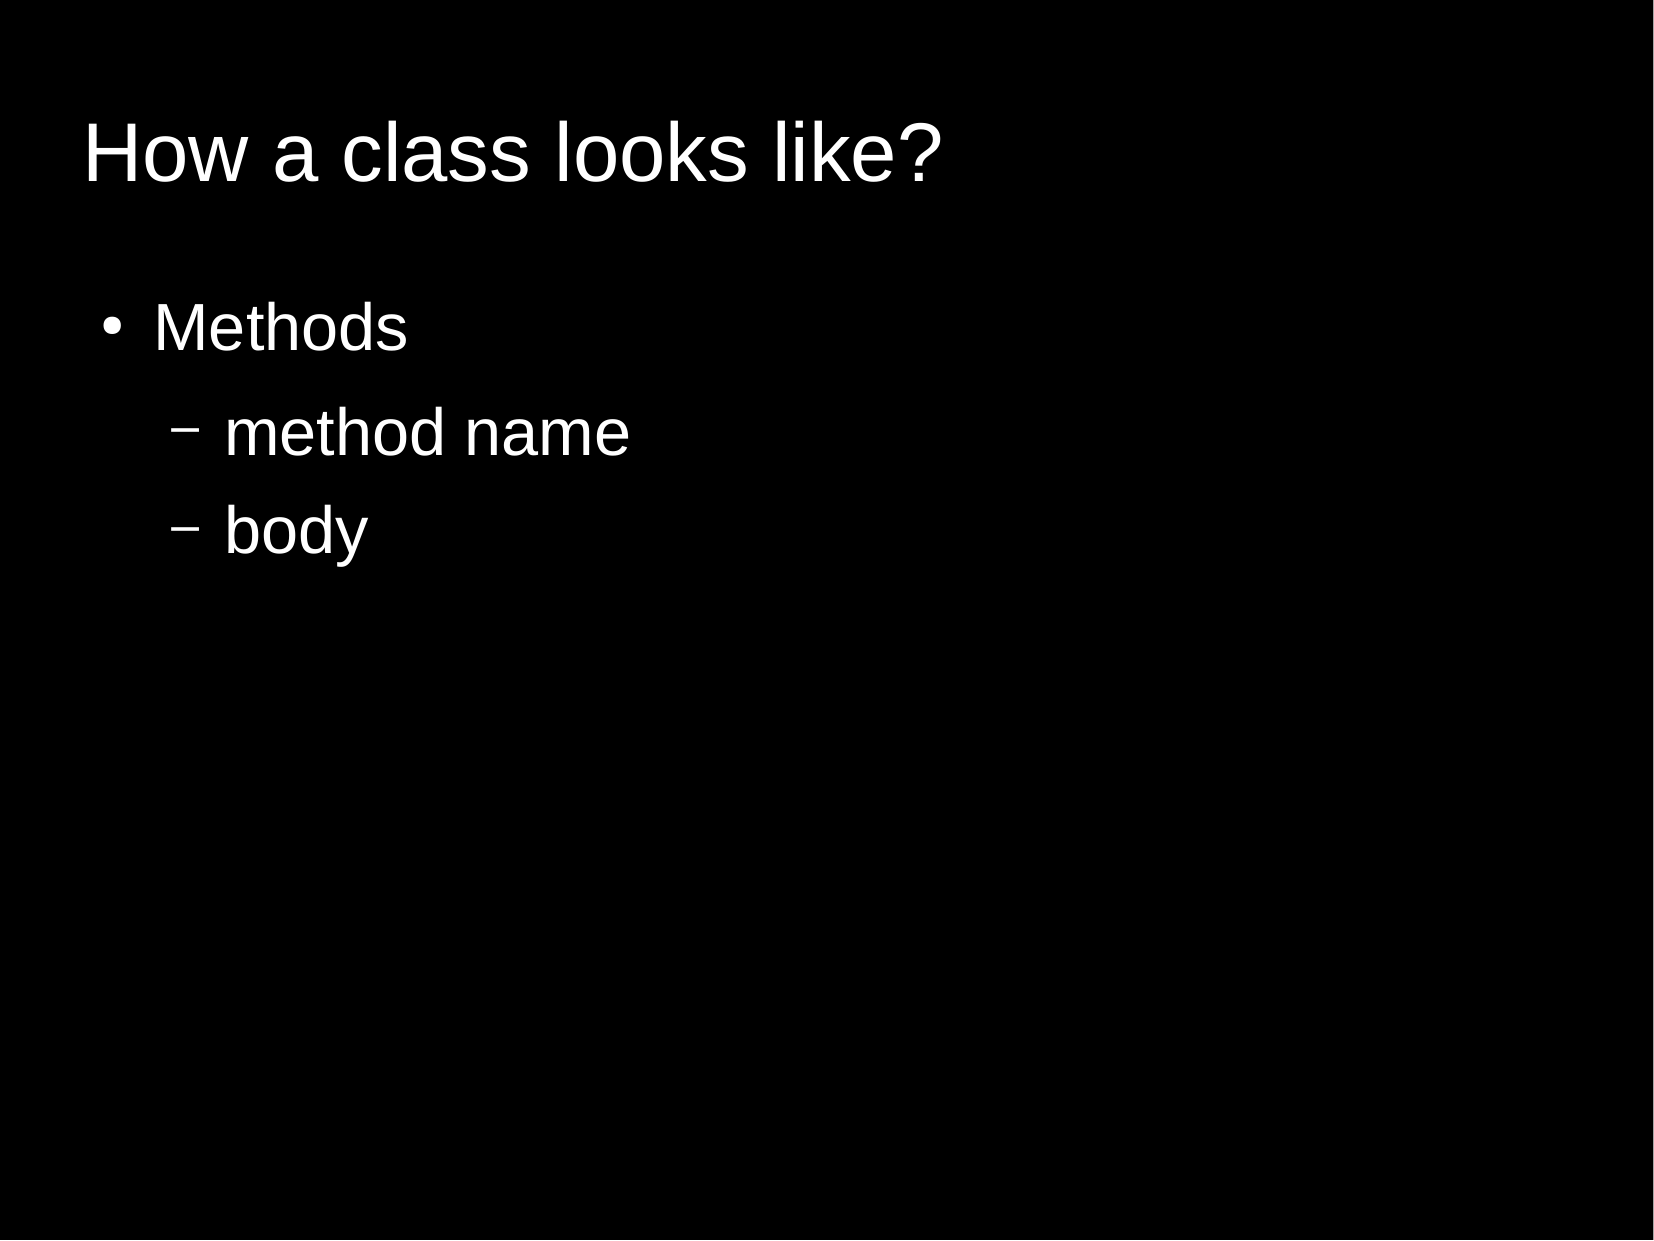

# How a class looks like?
Methods
method name
body